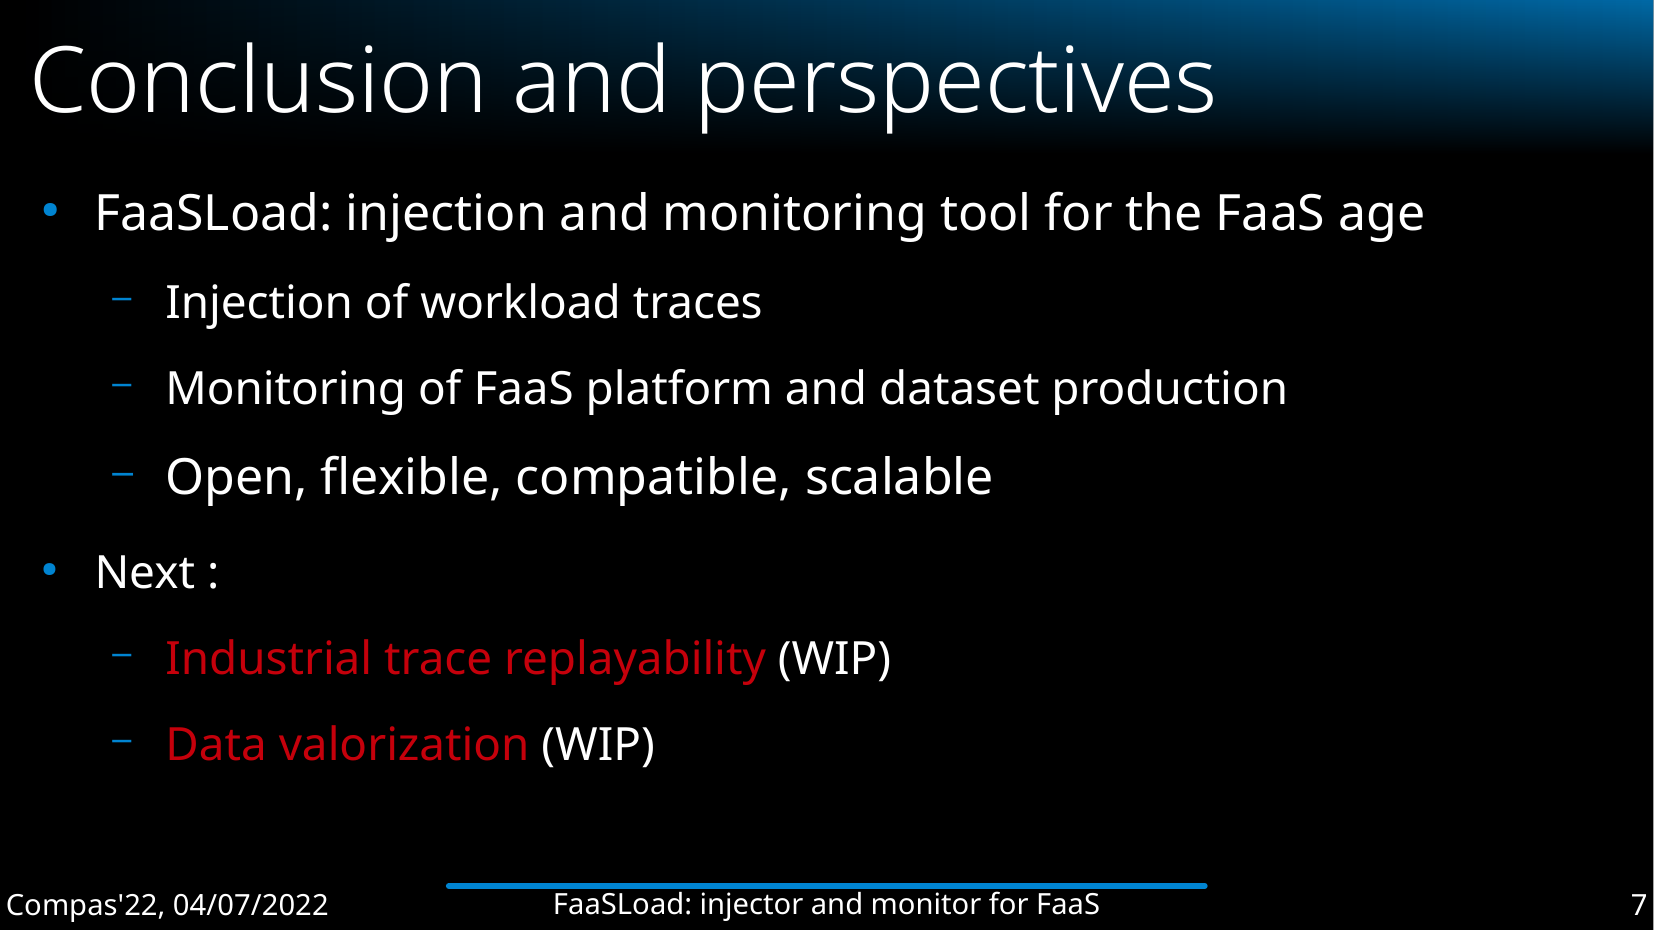

# Conclusion and perspectives
FaaSLoad: injection and monitoring tool for the FaaS age
Injection of workload traces
Monitoring of FaaS platform and dataset production
Open, flexible, compatible, scalable
Next :
Industrial trace replayability (WIP)
Data valorization (WIP)
Compas'22, 04/07/2022
FaaSLoad: injector and monitor for FaaS
7